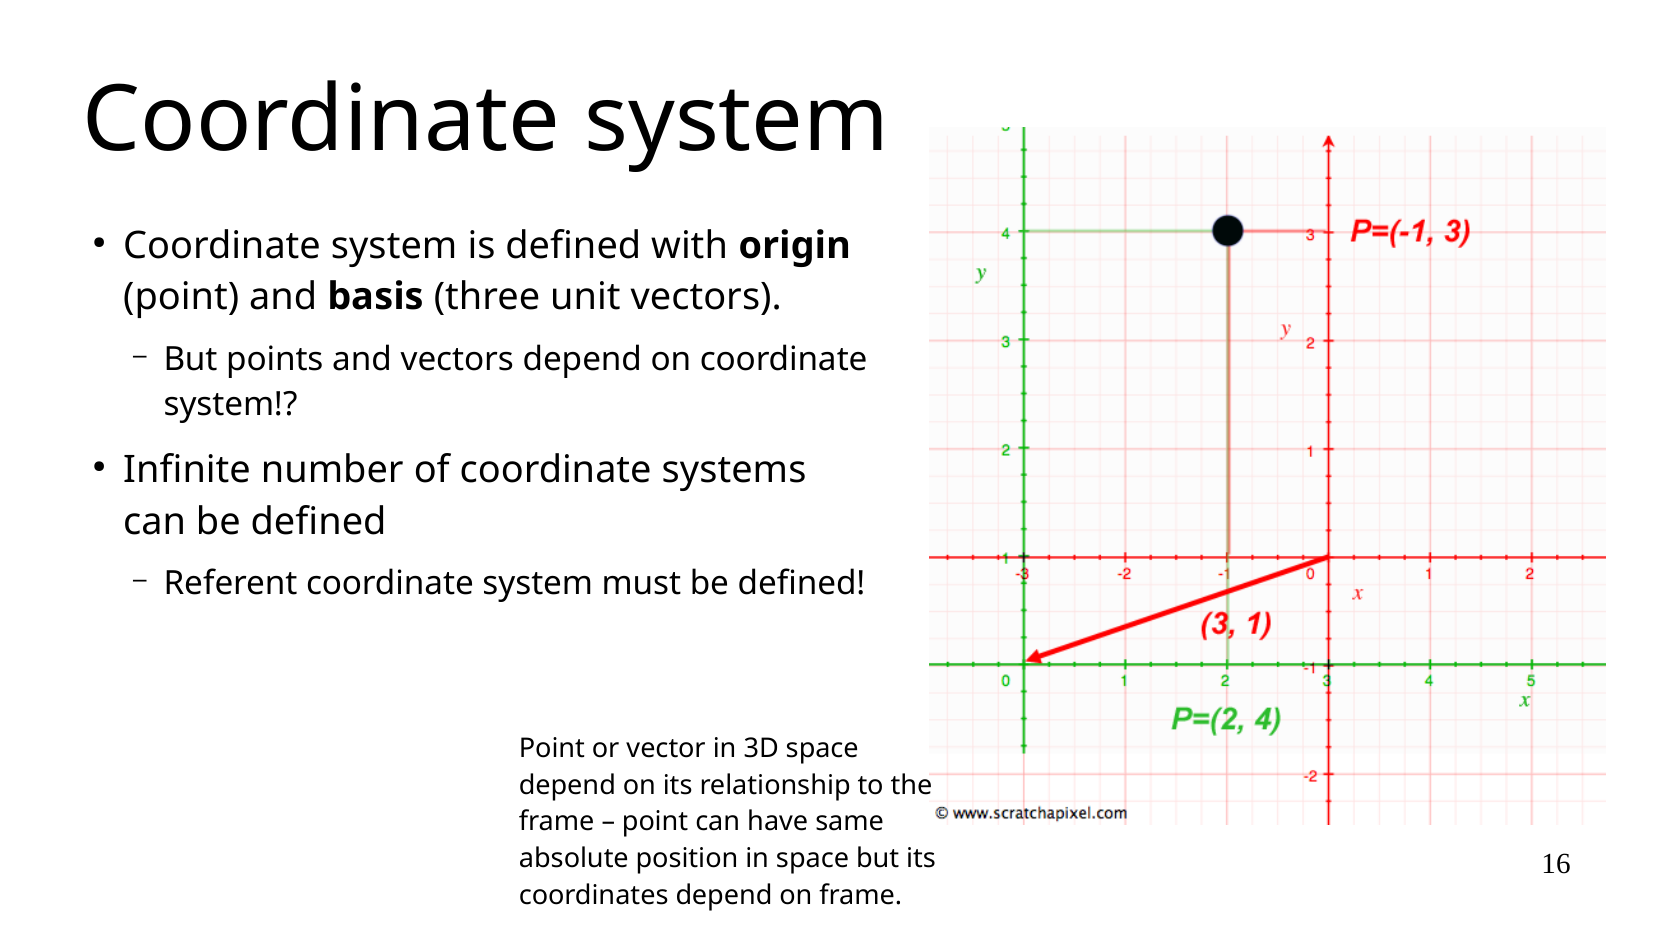

# Coordinate system
Coordinate system is defined with origin (point) and basis (three unit vectors).
But points and vectors depend on coordinate system!?
Infinite number of coordinate systems can be defined
Referent coordinate system must be defined!
Point or vector in 3D space depend on its relationship to the frame – point can have same absolute position in space but its coordinates depend on frame.
16